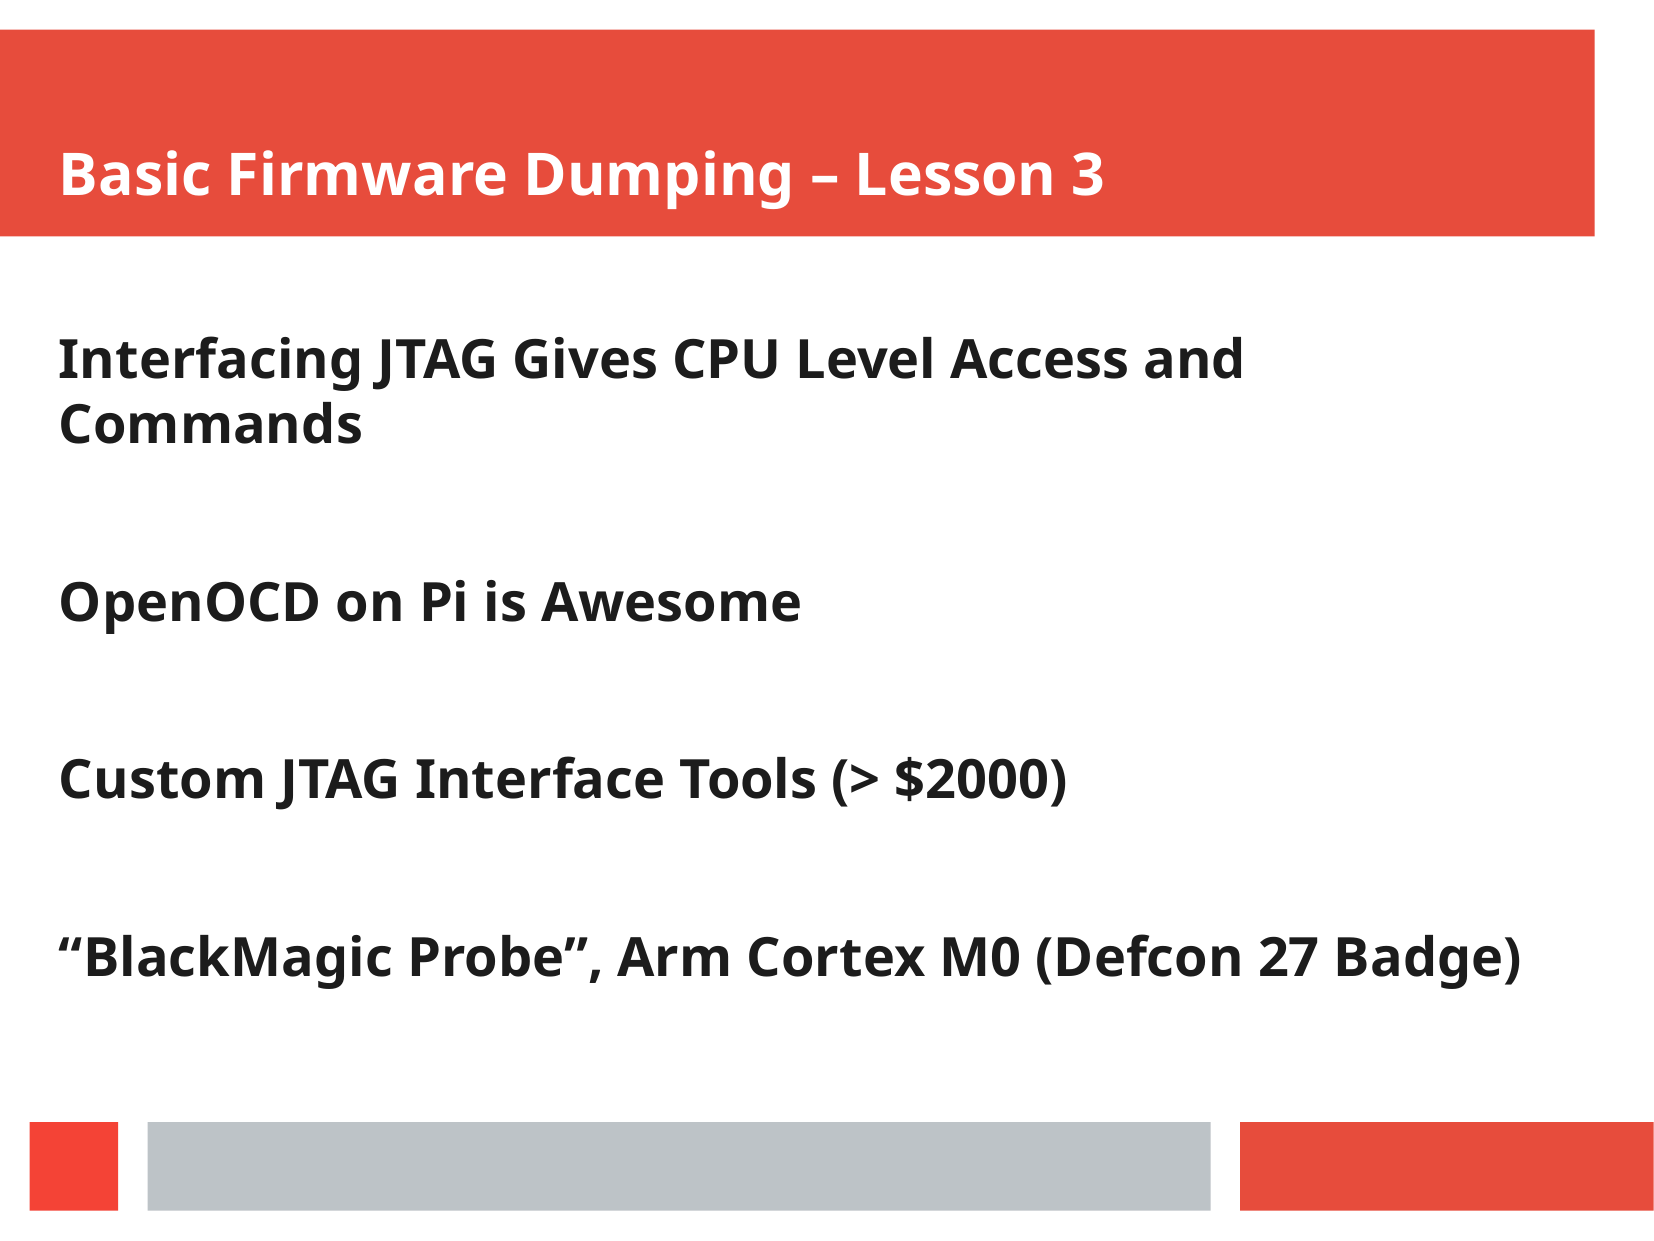

Basic Firmware Dumping – Lesson 3
Interfacing JTAG Gives CPU Level Access and Commands
OpenOCD on Pi is Awesome
Custom JTAG Interface Tools (> $2000)
“BlackMagic Probe”, Arm Cortex M0 (Defcon 27 Badge)